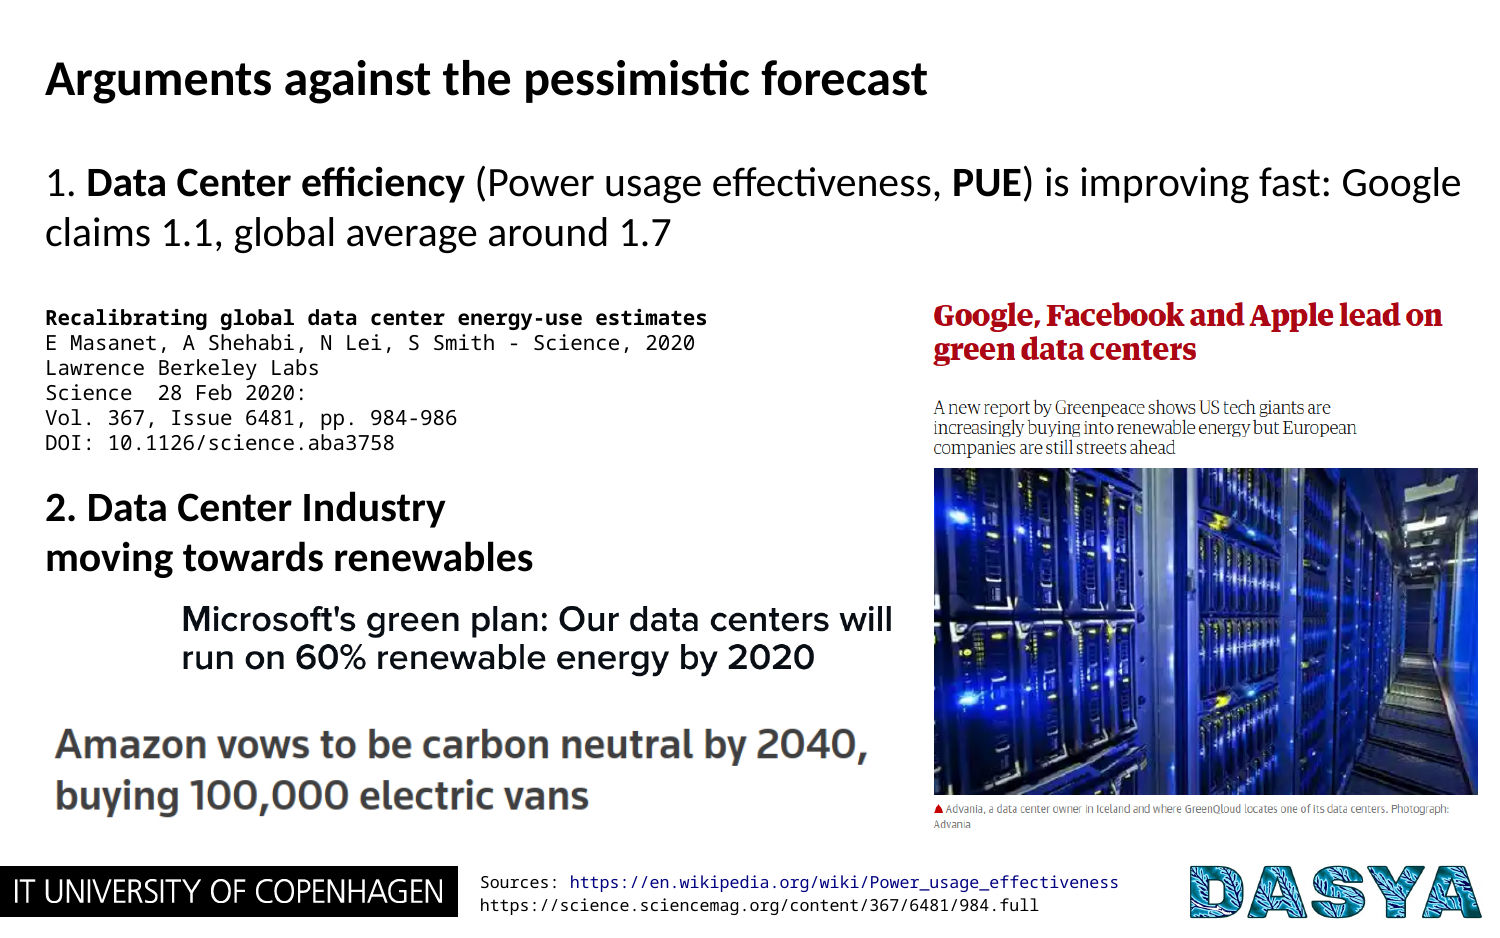

# Arguments against the pessimistic forecast
1. Data Center efficiency (Power usage effectiveness, PUE) is improving fast: Google claims 1.1, global average around 1.7
Recalibrating global data center energy-use estimates
E Masanet, A Shehabi, N Lei, S Smith - Science, 2020
Lawrence Berkeley Labs
Science 28 Feb 2020:
Vol. 367, Issue 6481, pp. 984-986
DOI: 10.1126/science.aba3758
2. Data Center Industry
moving towards renewables
Sources: https://en.wikipedia.org/wiki/Power_usage_effectiveness
https://science.sciencemag.org/content/367/6481/984.full